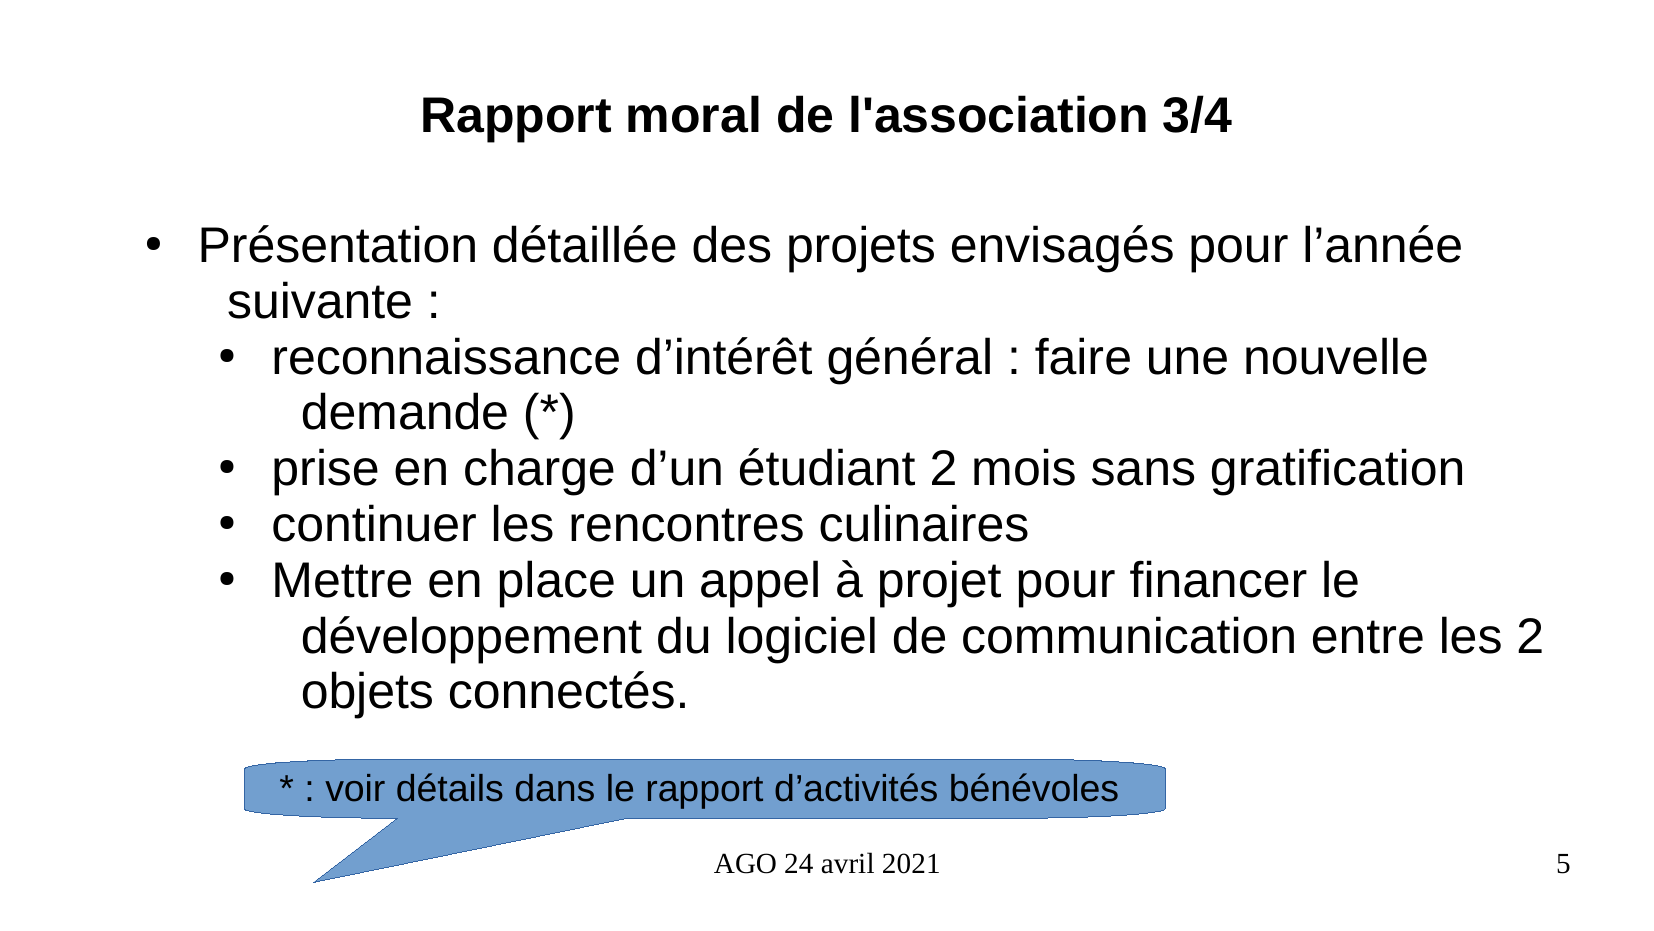

# Rapport moral de l'association 3/4
Présentation détaillée des projets envisagés pour l’année suivante :
reconnaissance d’intérêt général : faire une nouvelle demande (*)
prise en charge d’un étudiant 2 mois sans gratification
continuer les rencontres culinaires
Mettre en place un appel à projet pour financer le développement du logiciel de communication entre les 2 objets connectés.
* : voir détails dans le rapport d’activités bénévoles
AGO 24 avril 2021
5